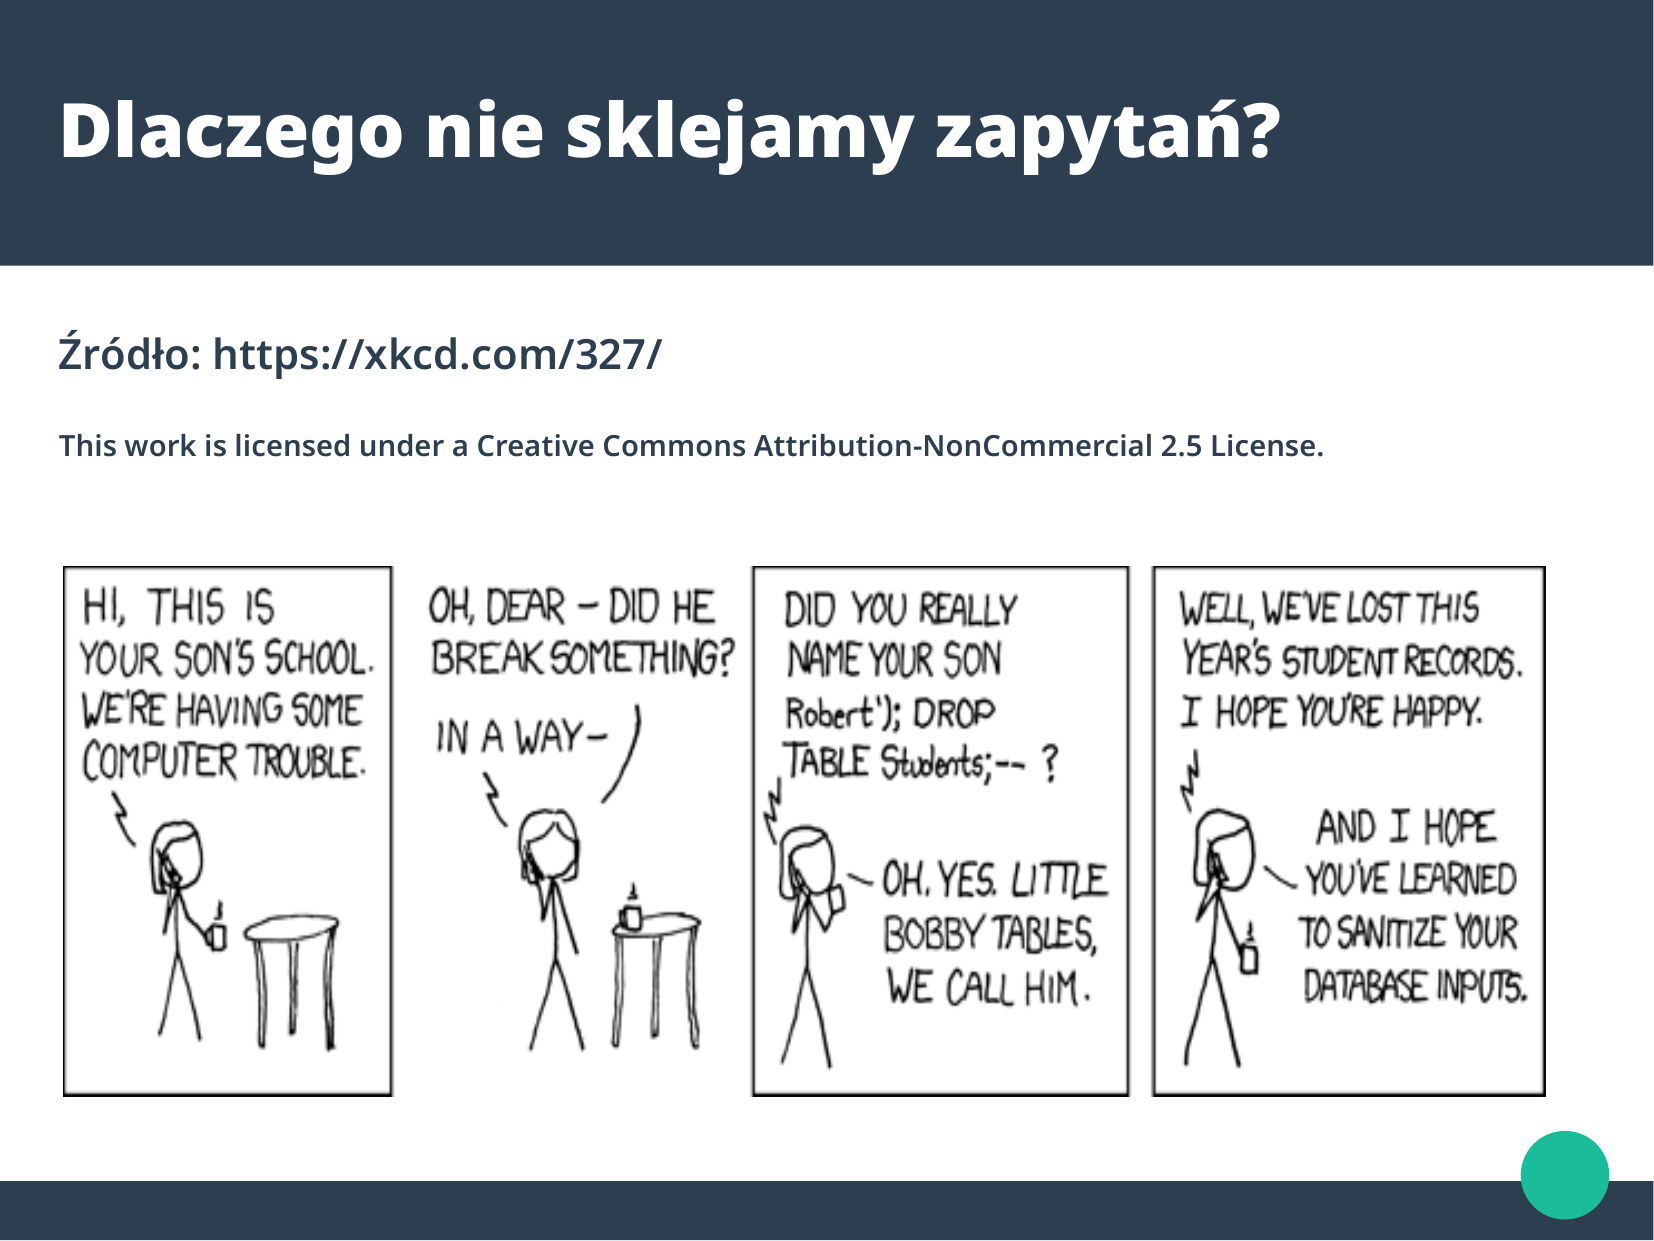

# Dlaczego nie sklejamy zapytań?
Źródło: https://xkcd.com/327/
This work is licensed under a Creative Commons Attribution-NonCommercial 2.5 License.